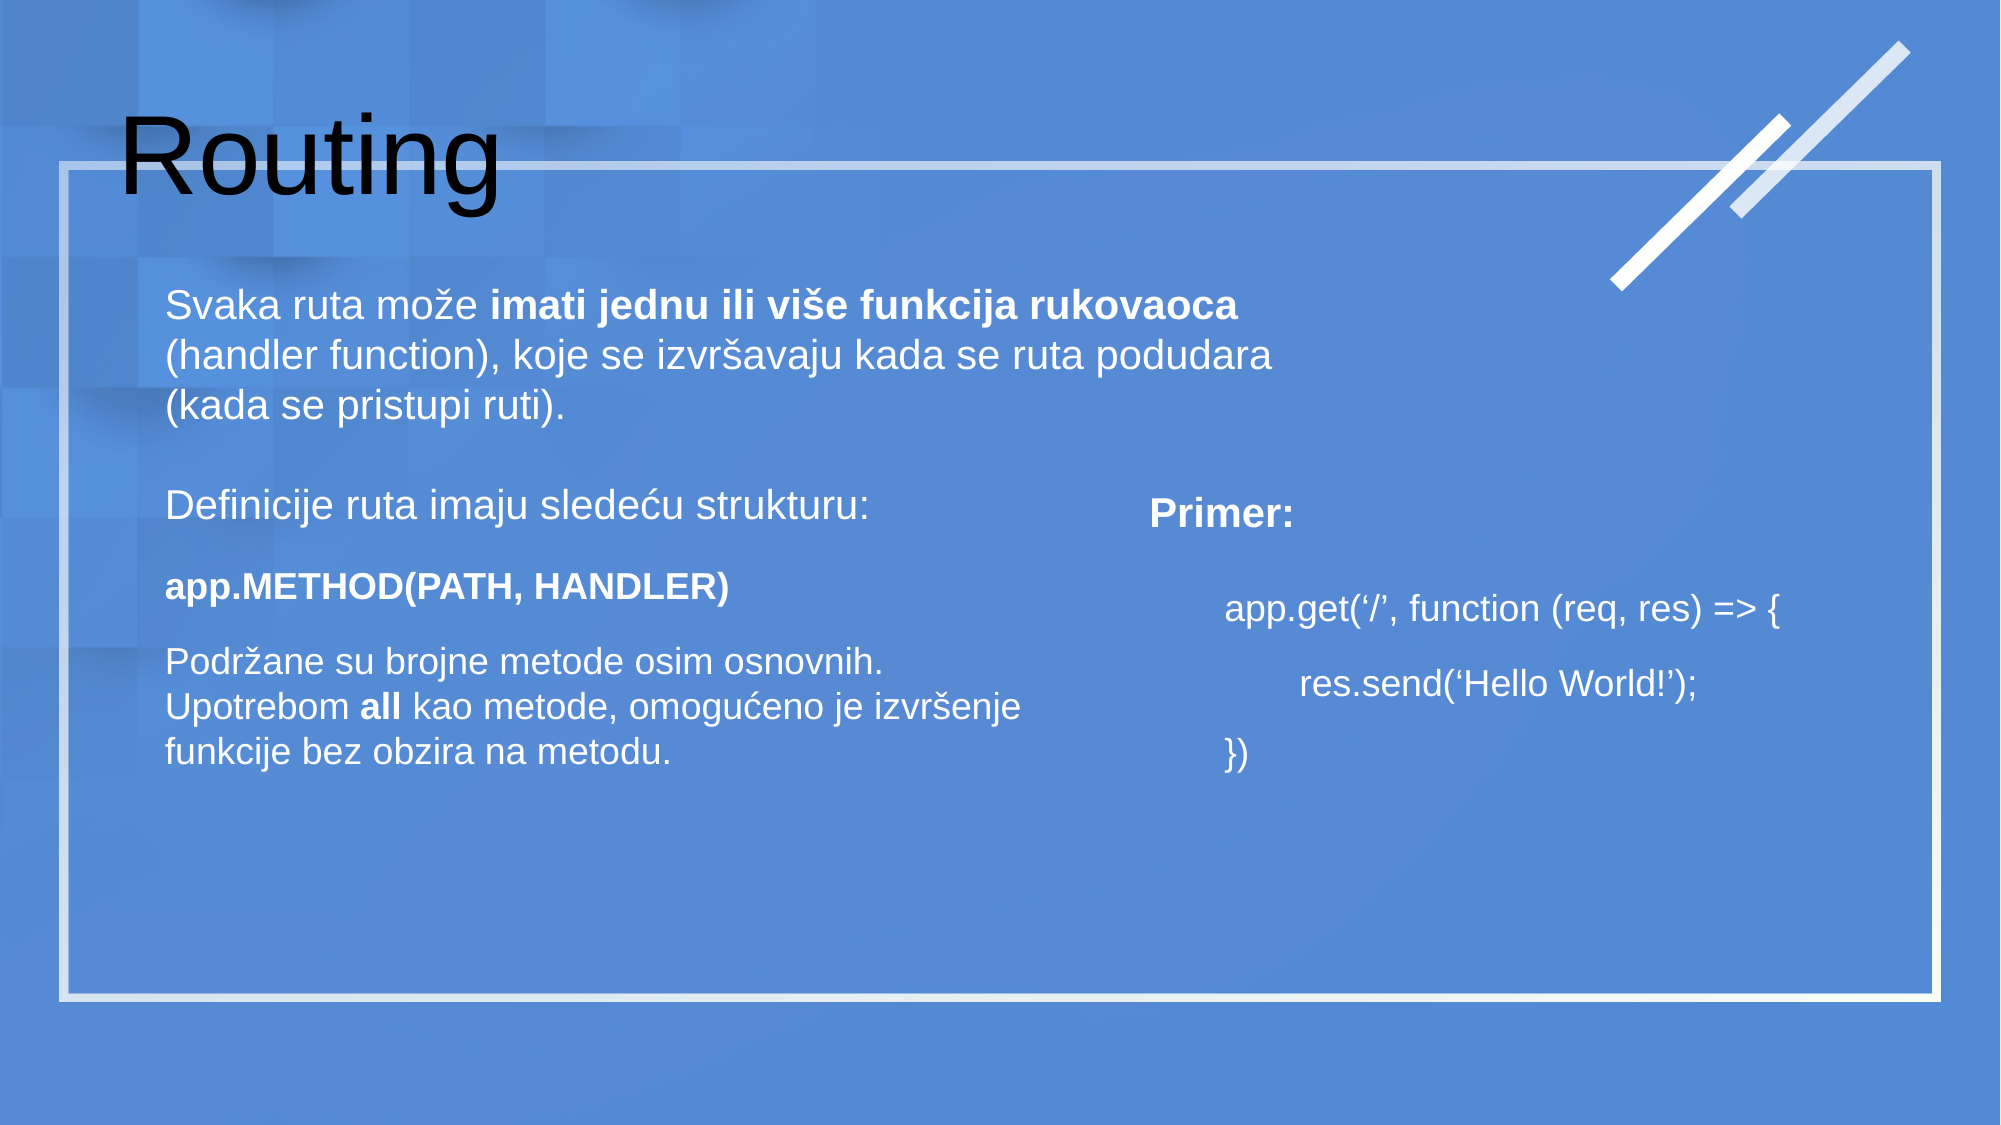

Routing
Svaka ruta može imati jednu ili više funkcija rukovaoca (handler function), koje se izvršavaju kada se ruta podudara (kada se pristupi ruti).
Definicije ruta imaju sledeću strukturu:
app.METHOD(PATH, HANDLER)
Podržane su brojne metode osim osnovnih. Upotrebom all kao metode, omogućeno je izvršenje funkcije bez obzira na metodu.
Primer:
	app.get(‘/’, function (req, res) => {
		res.send(‘Hello World!’);
	})